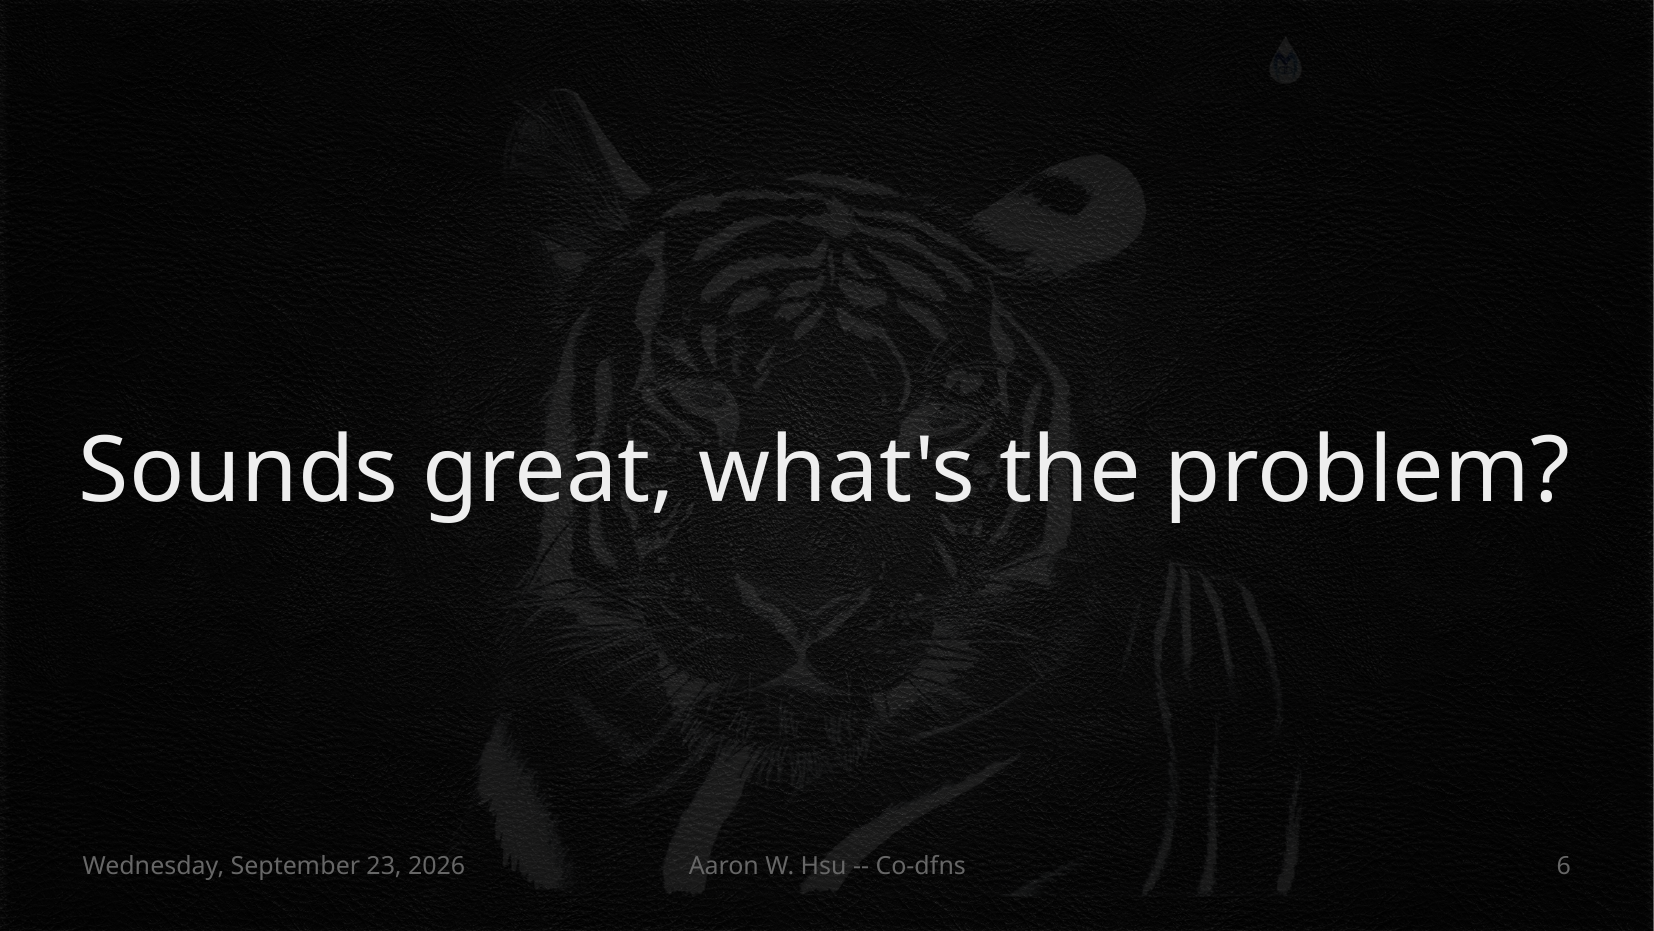

Sounds great, what's the problem?
Aaron W. Hsu -- Co-dfns
6